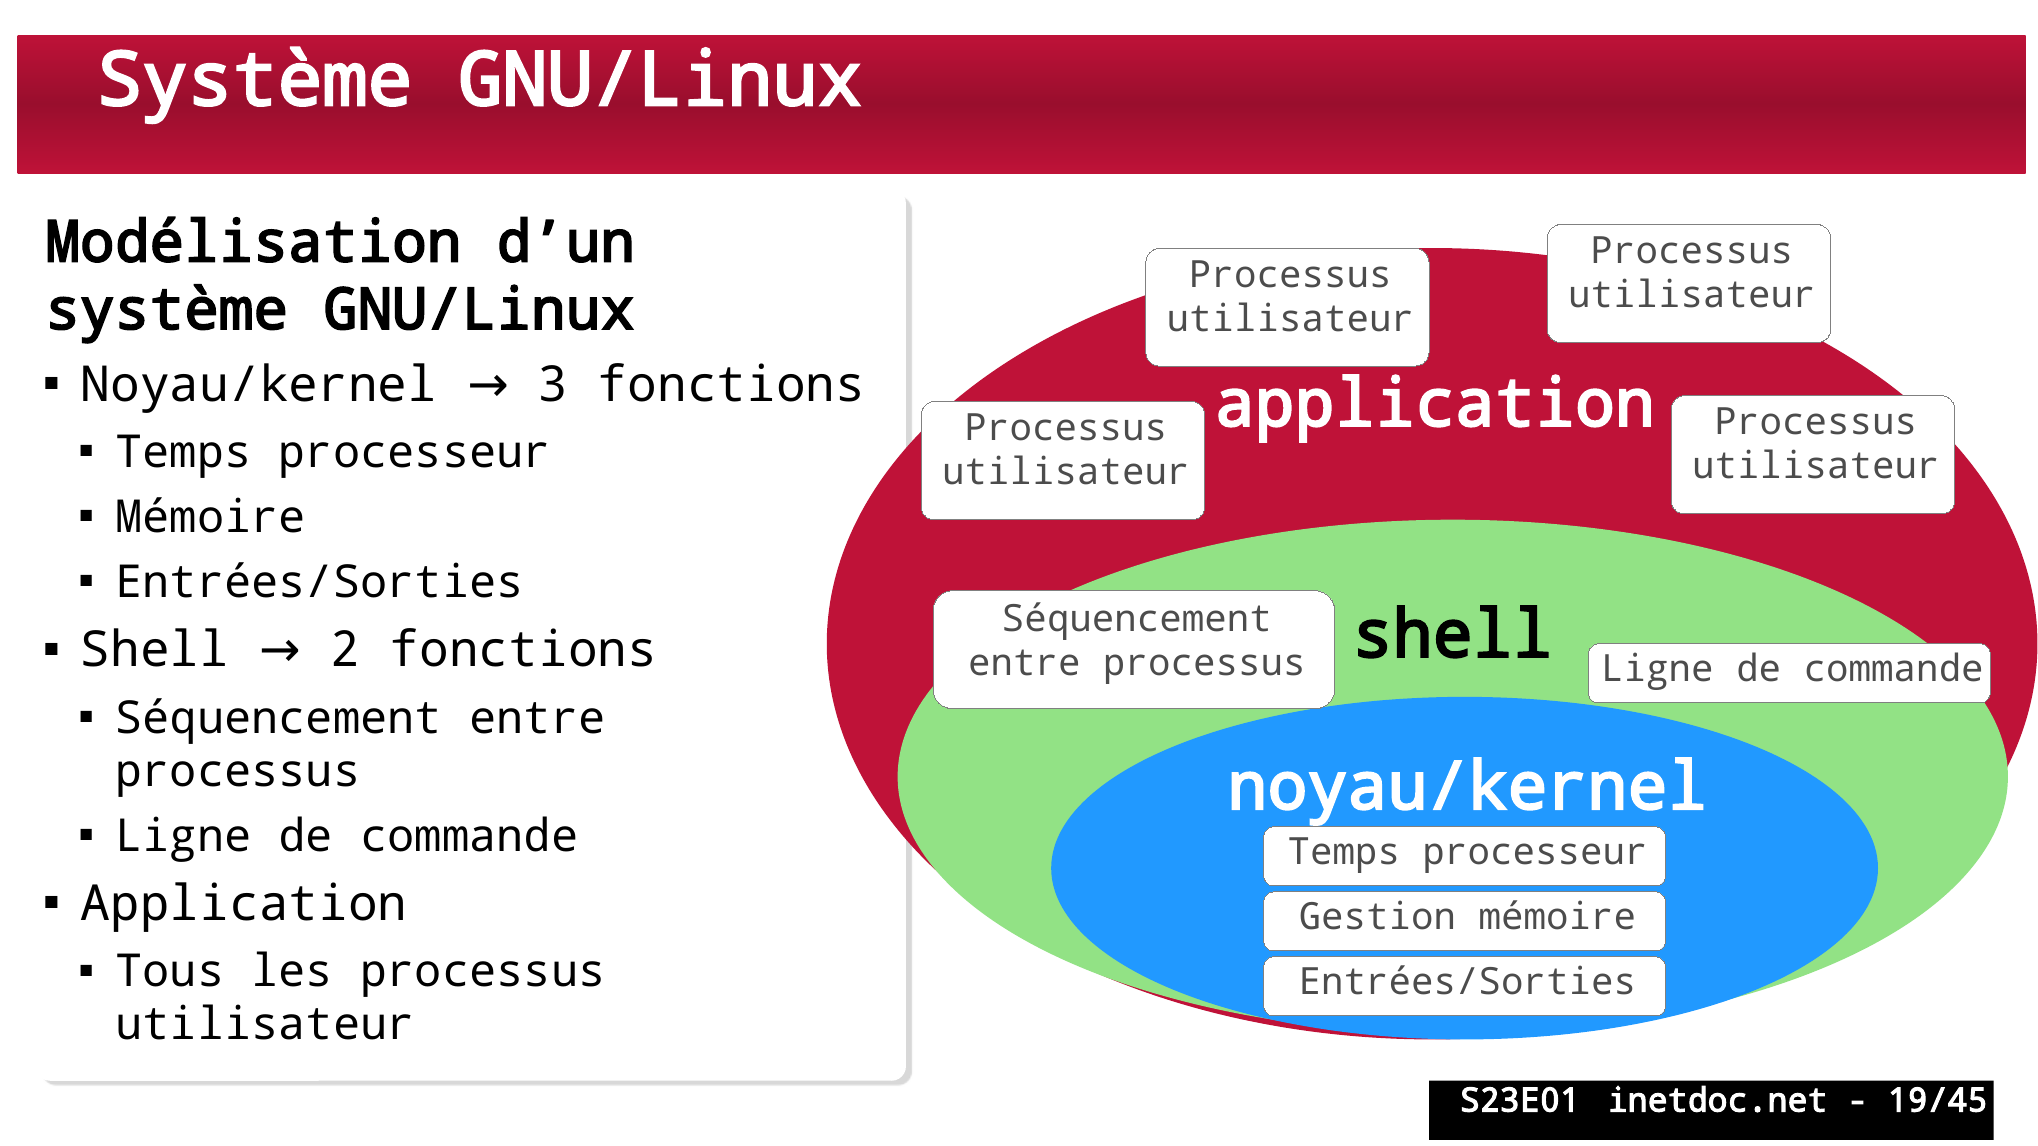

Système GNU/Linux
Modélisation d’un système GNU/Linux
Noyau/kernel → 3 fonctions
Temps processeur
Mémoire
Entrées/Sorties
Shell → 2 fonctions
Séquencement entre
processus
Ligne de commande
Application
Tous les processus utilisateur
Processus
utilisateur
application
Processus
utilisateur
Processus
utilisateur
Processus
utilisateur
shell
Séquencement entre processus
Ligne de commande
noyau/kernel
Temps processeur
Gestion mémoire
Entrées/Sorties
S23E01	inetdoc.net - /45